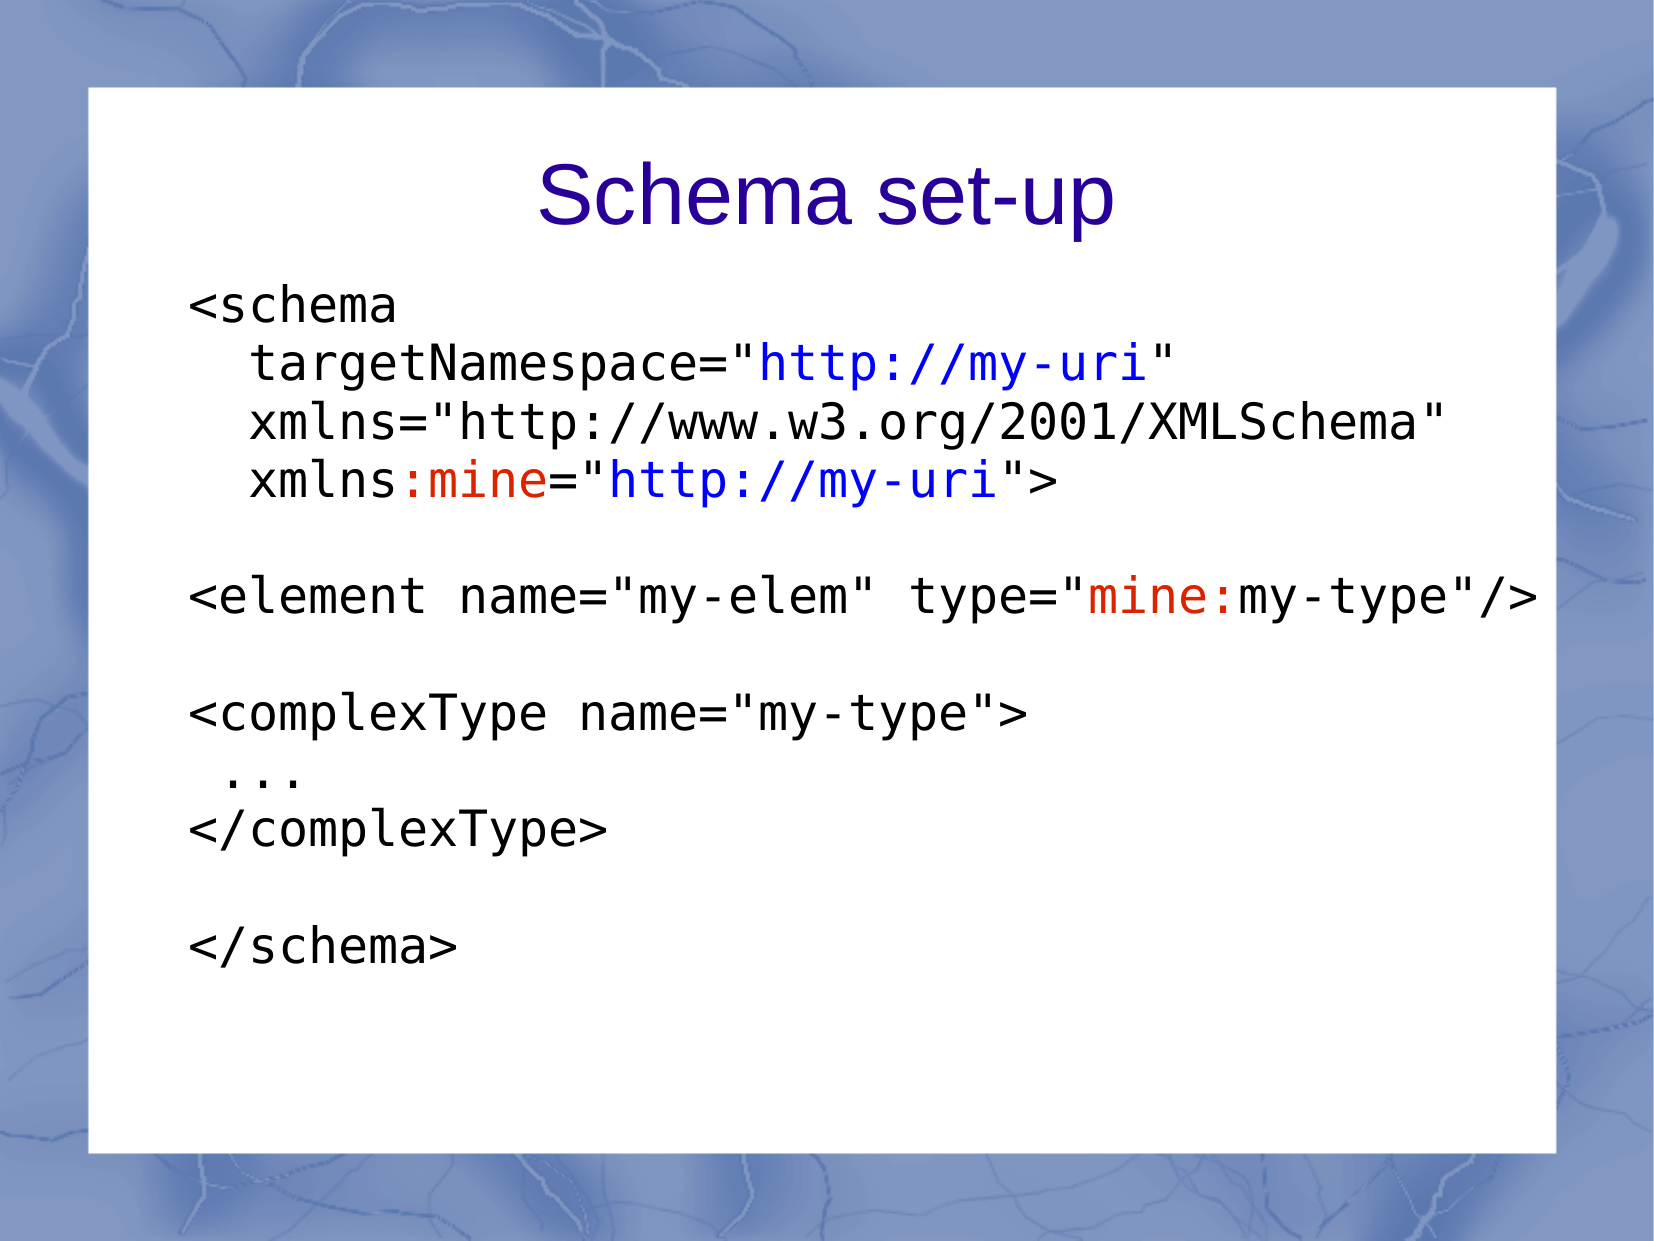

# Schema set-up
<schema
 targetNamespace="http://my-uri"
 xmlns="http://www.w3.org/2001/XMLSchema"
 xmlns:mine="http://my-uri">
<element name="my-elem" type="mine:my-type"/>
<complexType name="my-type">
 ...
</complexType>
</schema>